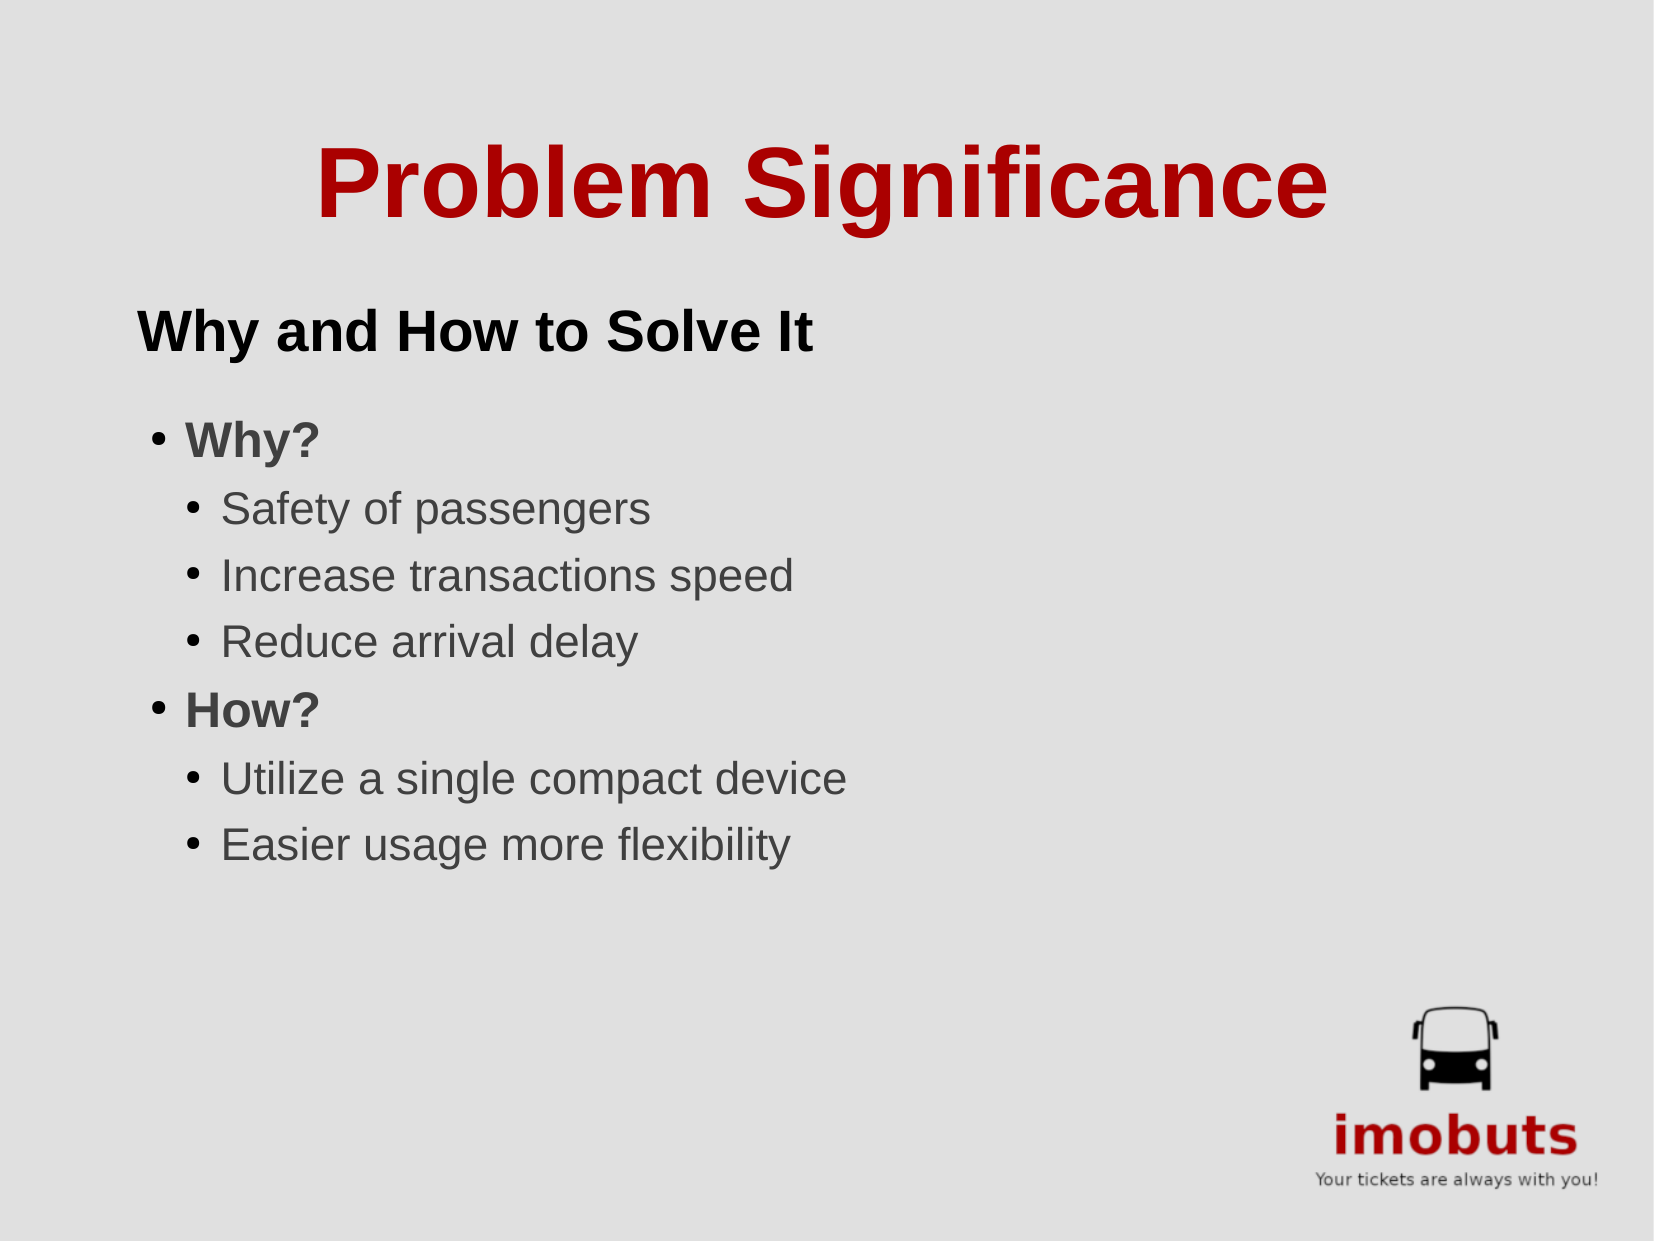

Problem Significance
Why and How to Solve It
Why?
Safety of passengers
Increase transactions speed
Reduce arrival delay
How?
Utilize a single compact device
Easier usage more flexibility